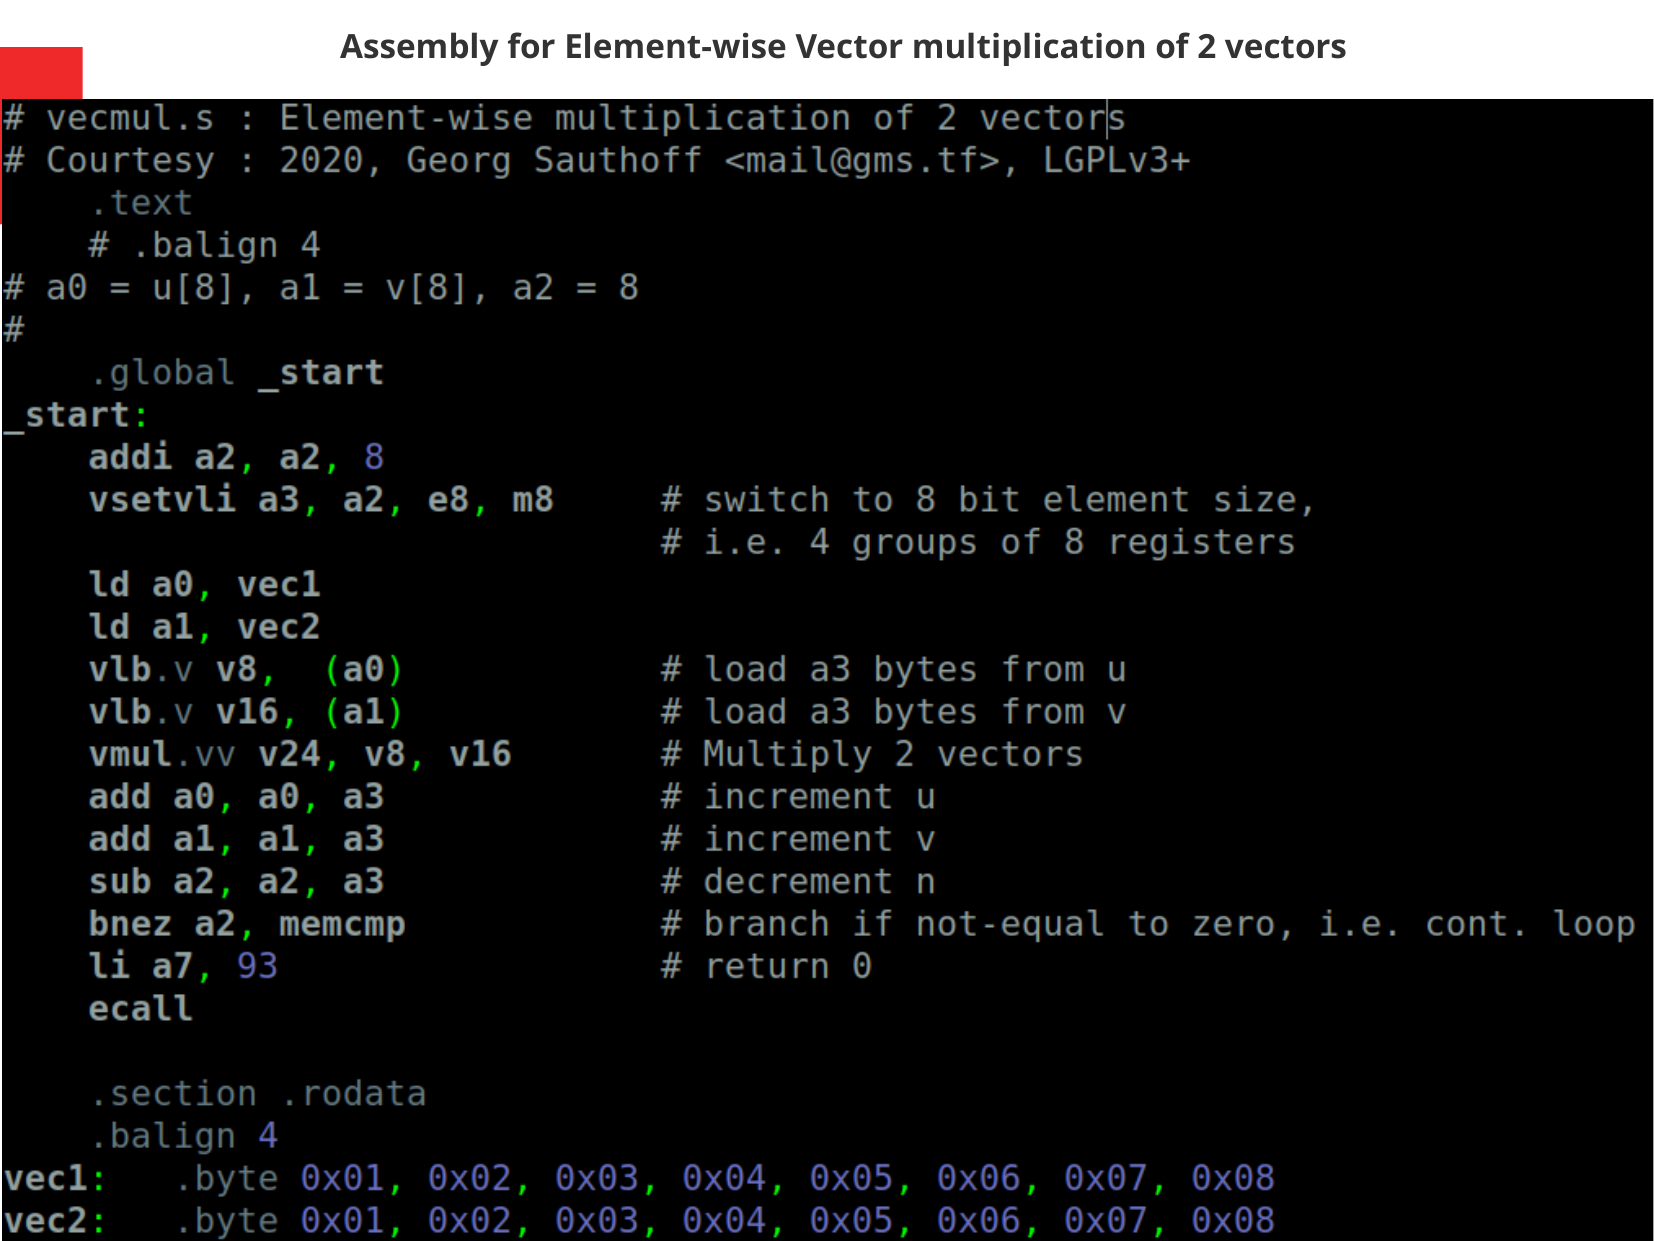

# Assembly for Element-wise Vector multiplication of 2 vectors
2